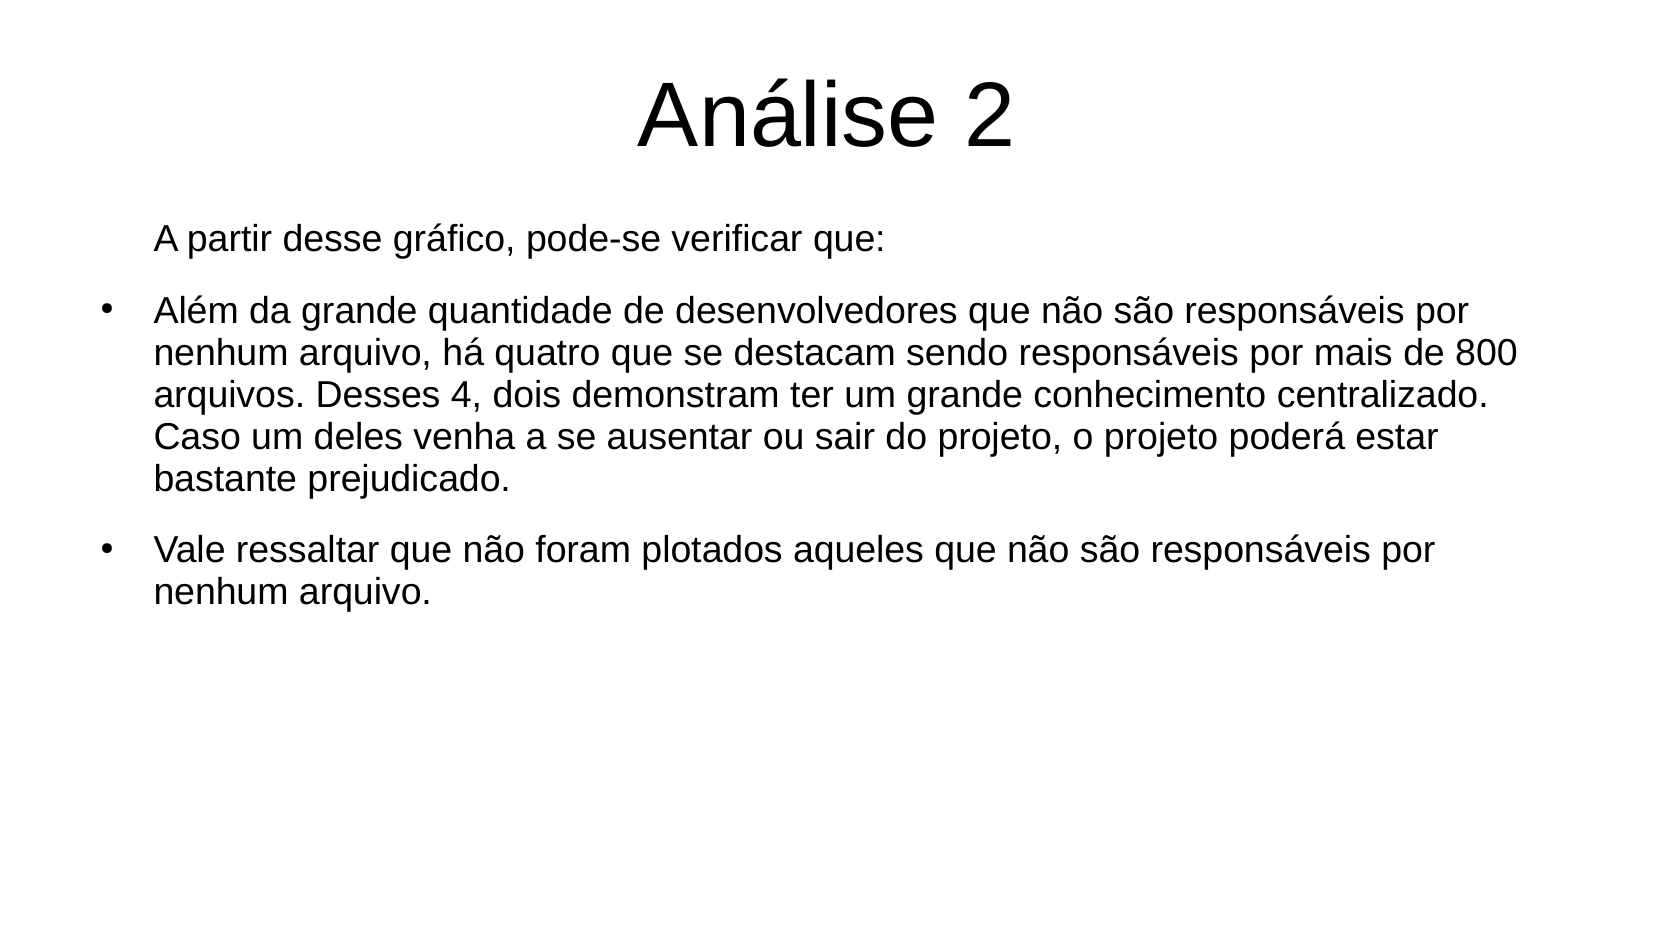

# Análise 2
A partir desse gráfico, pode-se verificar que:
Além da grande quantidade de desenvolvedores que não são responsáveis por nenhum arquivo, há quatro que se destacam sendo responsáveis por mais de 800 arquivos. Desses 4, dois demonstram ter um grande conhecimento centralizado. Caso um deles venha a se ausentar ou sair do projeto, o projeto poderá estar bastante prejudicado.
Vale ressaltar que não foram plotados aqueles que não são responsáveis por nenhum arquivo.